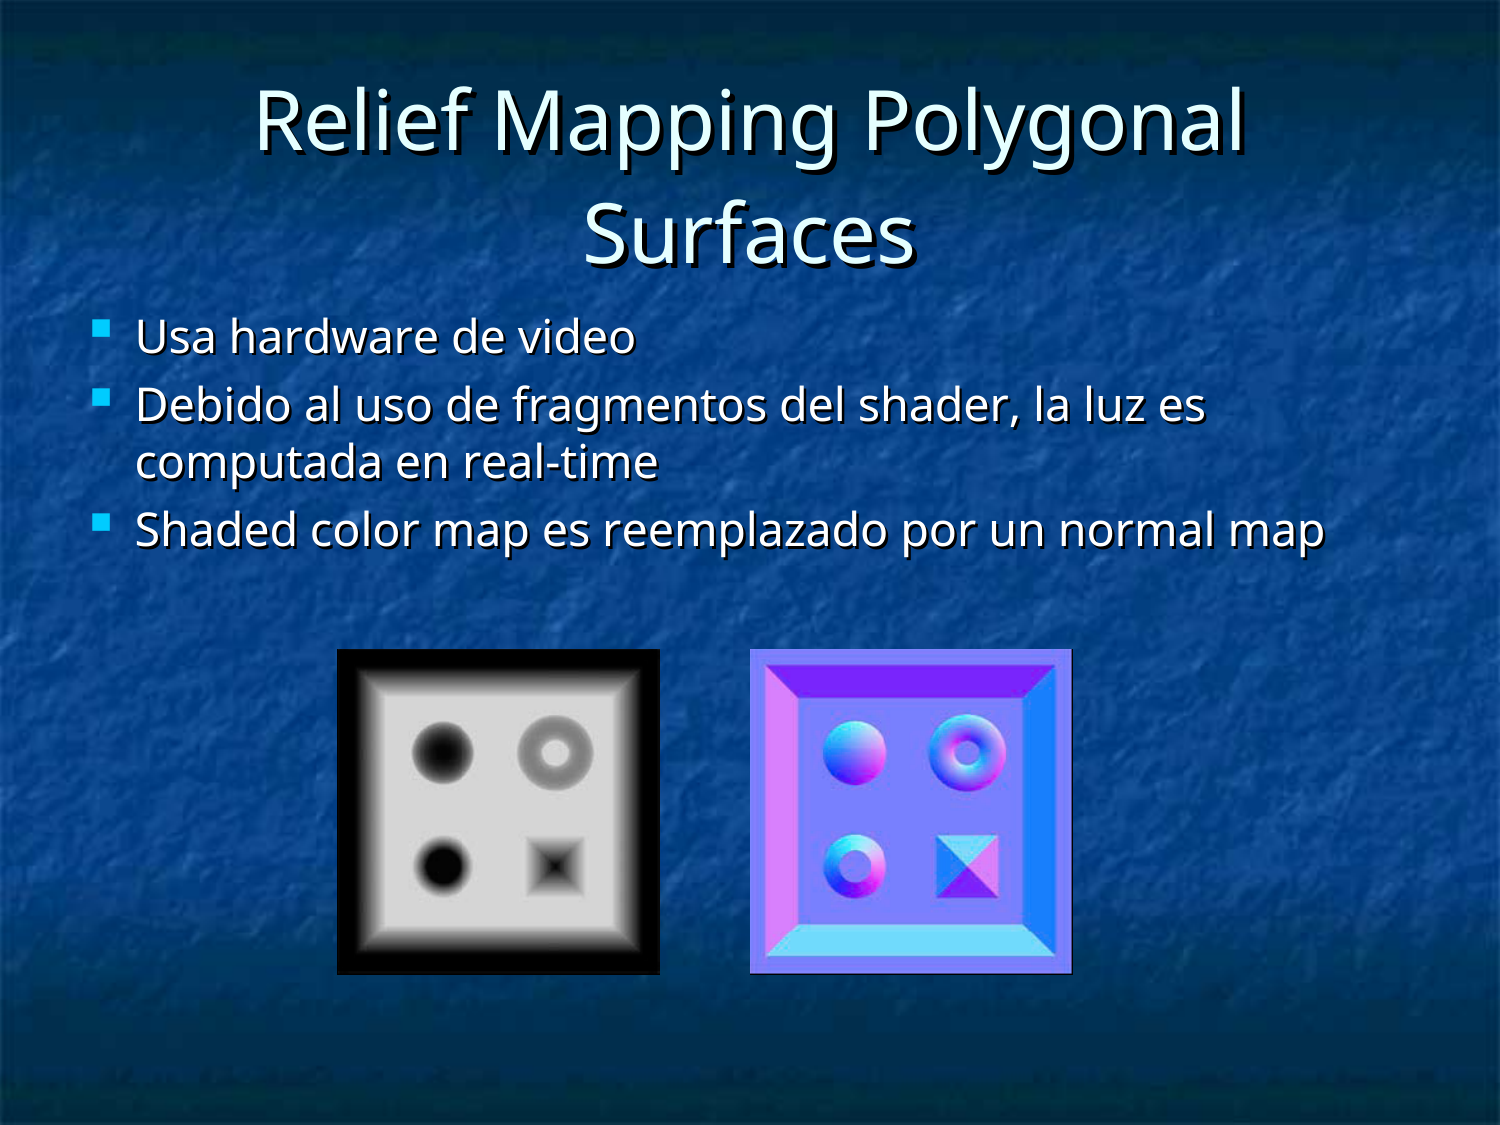

# Relief Mapping Polygonal Surfaces
Usa hardware de video
Debido al uso de fragmentos del shader, la luz es computada en real-time
Shaded color map es reemplazado por un normal map